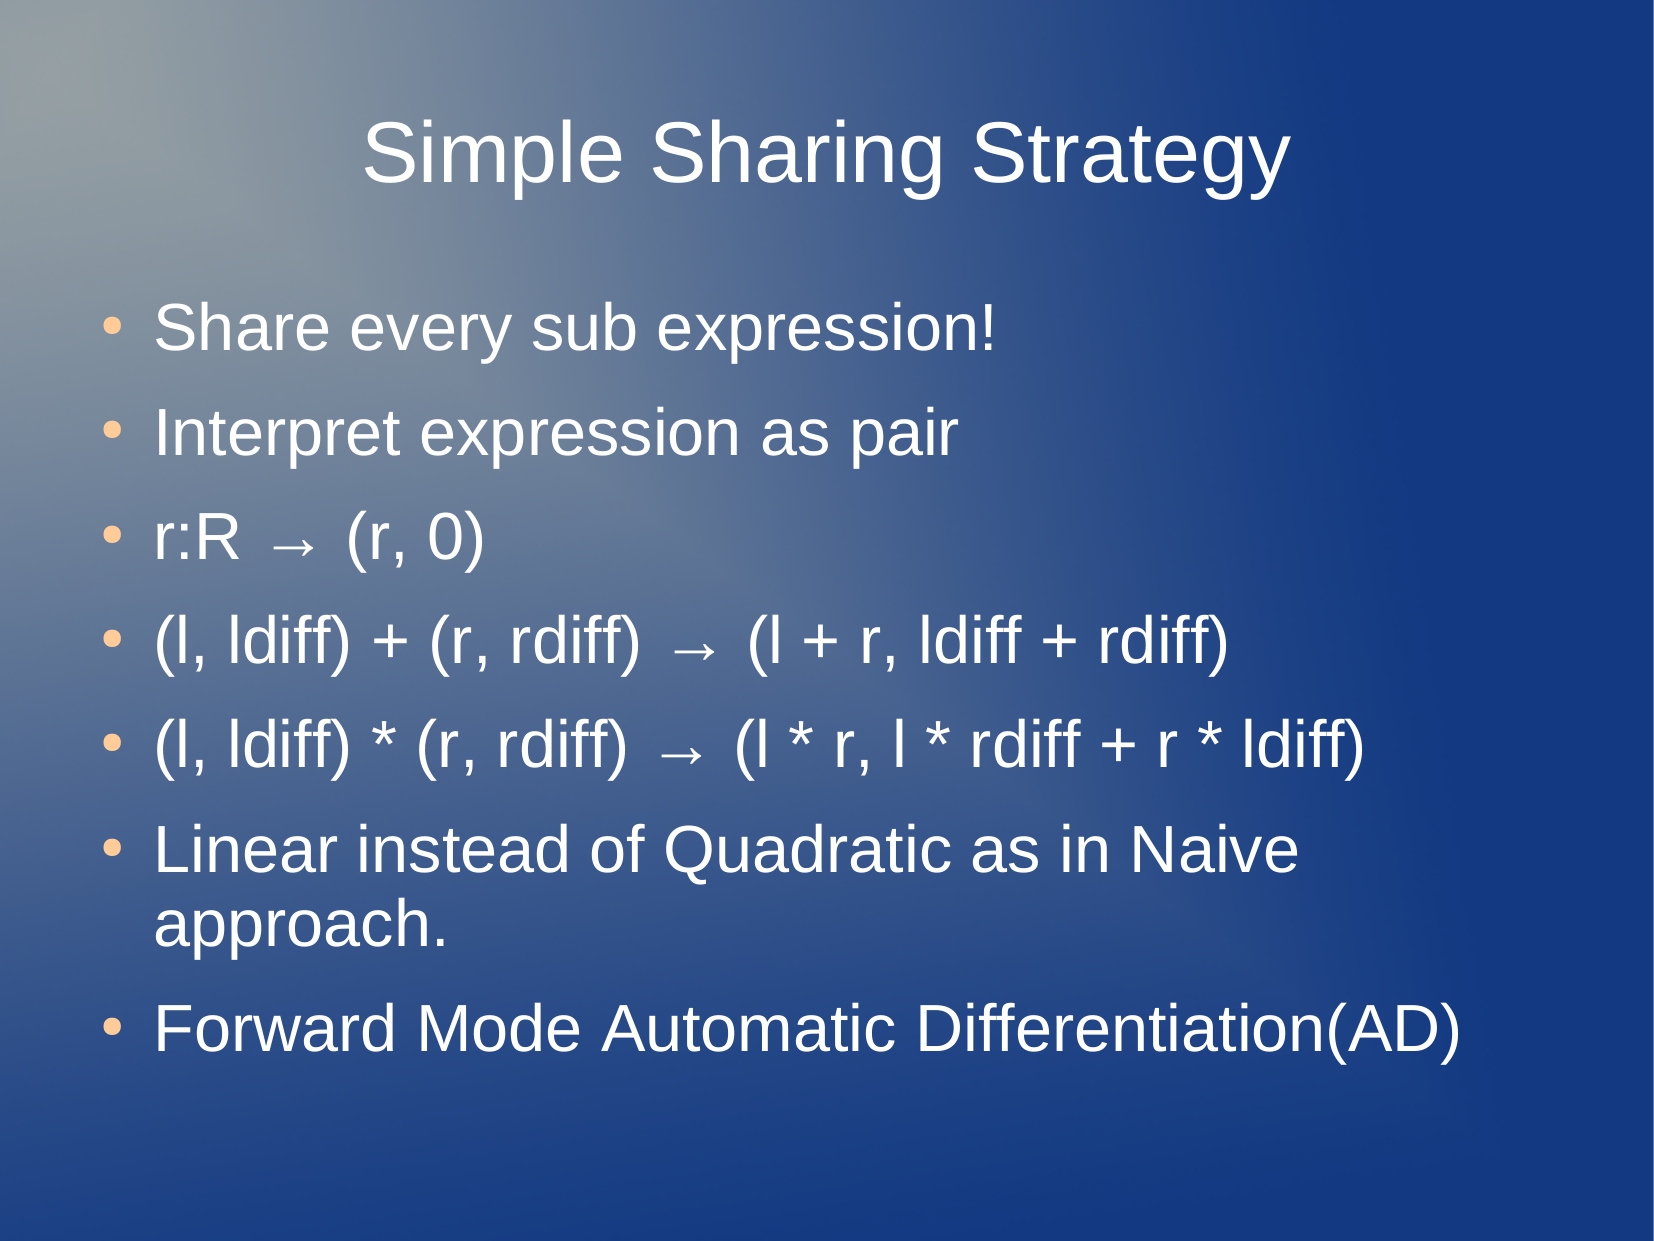

# Simple Sharing Strategy
Share every sub expression!
Interpret expression as pair
r:R → (r, 0)
(l, ldiff) + (r, rdiff) → (l + r, ldiff + rdiff)
(l, ldiff) * (r, rdiff) → (l * r, l * rdiff + r * ldiff)
Linear instead of Quadratic as in Naive approach.
Forward Mode Automatic Differentiation(AD)